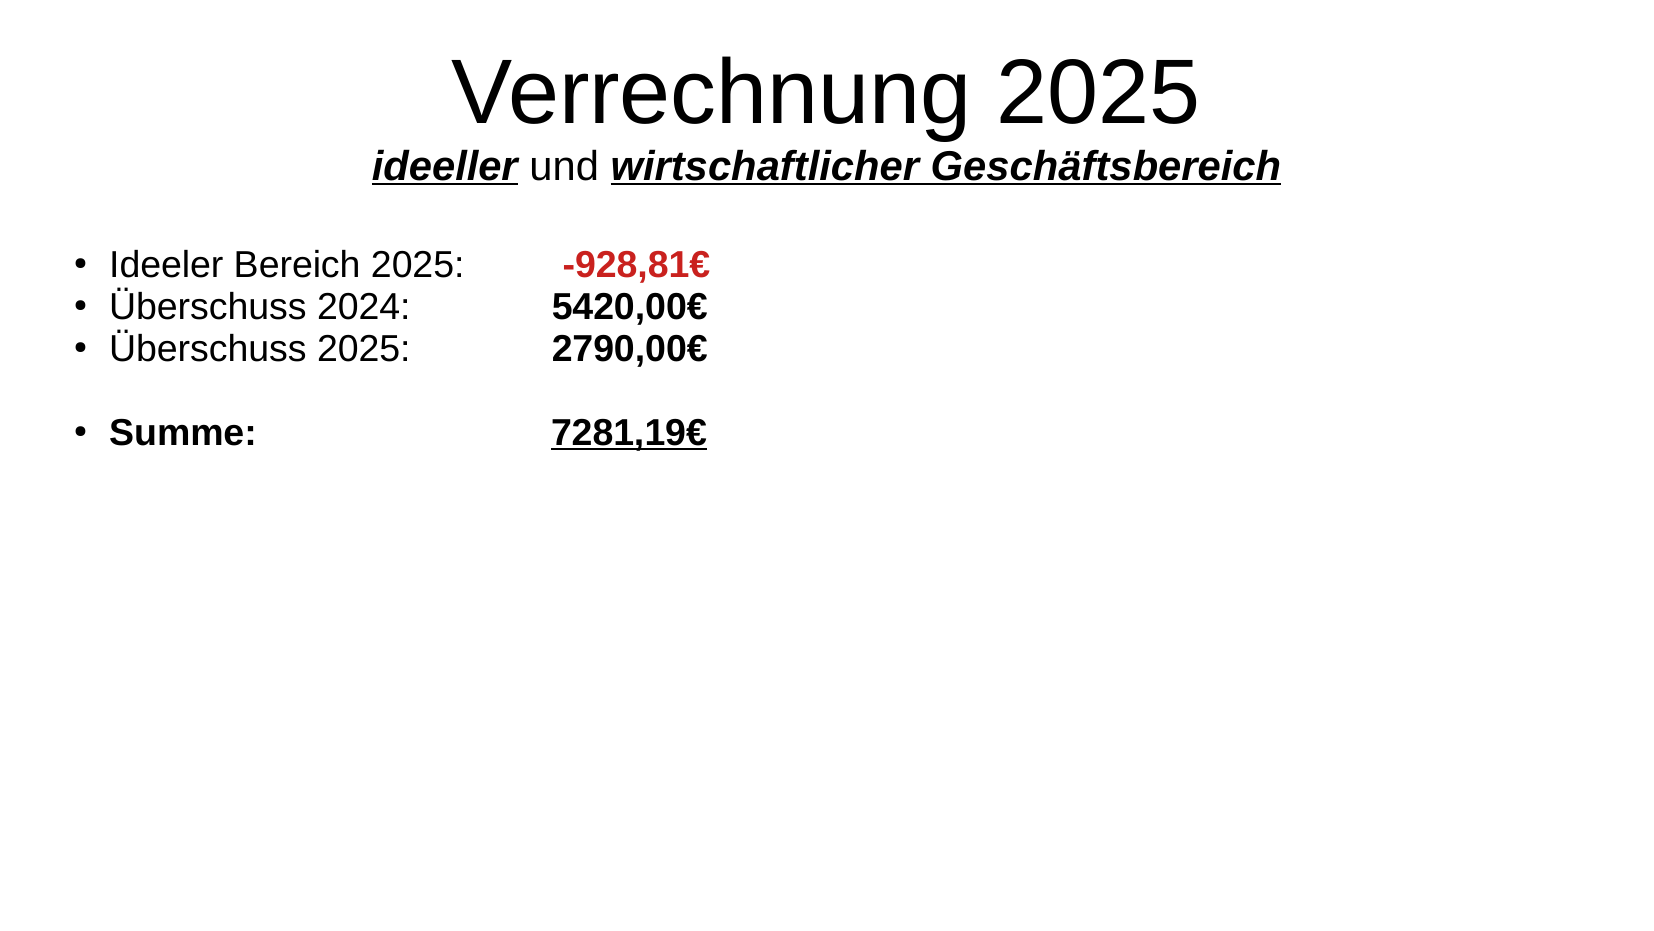

# Verrechnung 2025 ideeller und wirtschaftlicher Geschäftsbereich
Ideeler Bereich 2025:		 -928,81€
Überschuss 2024:	 5420,00€
Überschuss 2025:	 2790,00€
Summe: 7281,19€